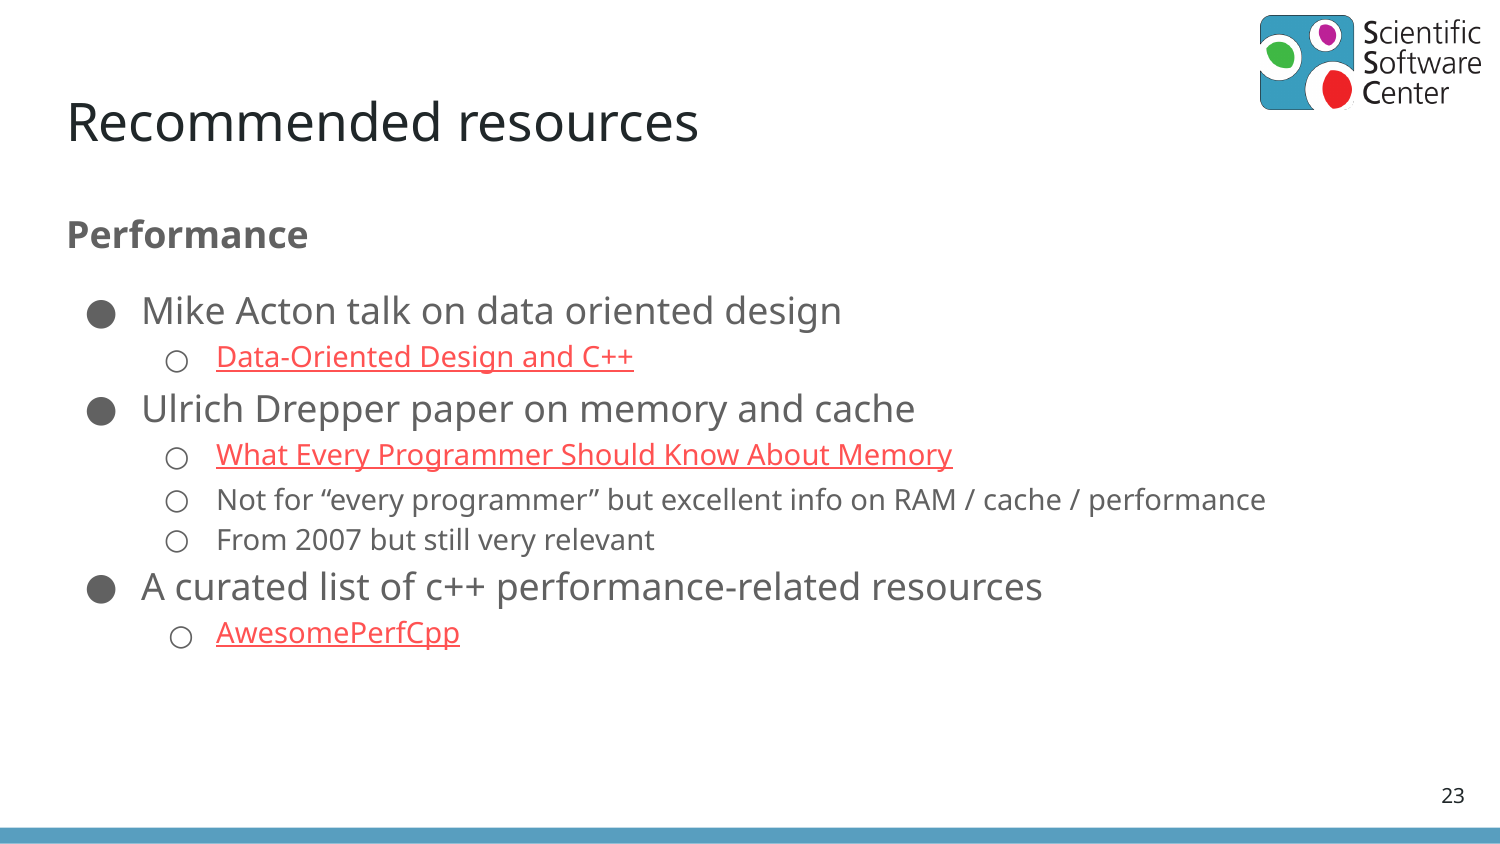

# Recommended resources
Performance
Mike Acton talk on data oriented design
Data-Oriented Design and C++
Ulrich Drepper paper on memory and cache
What Every Programmer Should Know About Memory
Not for “every programmer” but excellent info on RAM / cache / performance
From 2007 but still very relevant
A curated list of c++ performance-related resources
AwesomePerfCpp